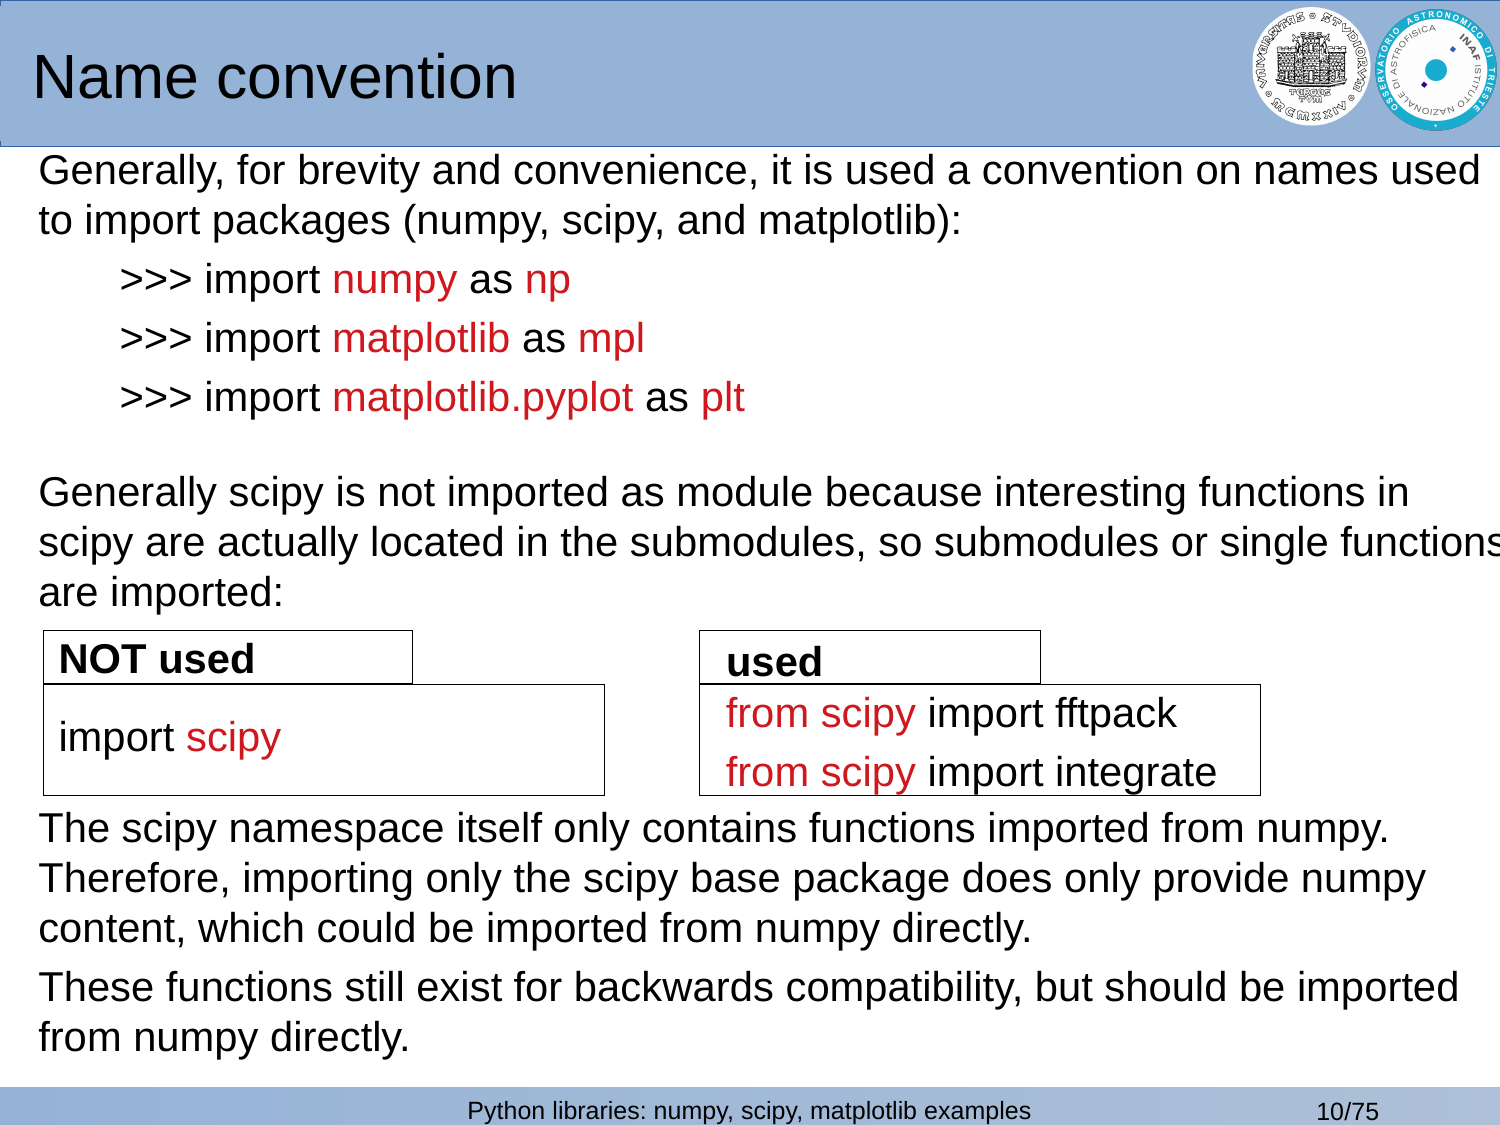

Name convention
# Generally, for brevity and convenience, it is used a convention on names used to import packages (numpy, scipy, and matplotlib):
>>> import numpy as np
>>> import matplotlib as mpl
>>> import matplotlib.pyplot as plt
Generally scipy is not imported as module because interesting functions in scipy are actually located in the submodules, so submodules or single functions are imported:
The scipy namespace itself only contains functions imported from numpy. Therefore, importing only the scipy base package does only provide numpy content, which could be imported from numpy directly.
These functions still exist for backwards compatibility, but should be imported from numpy directly.
NOT used
used
from scipy import fftpack
from scipy import integrate
import scipy